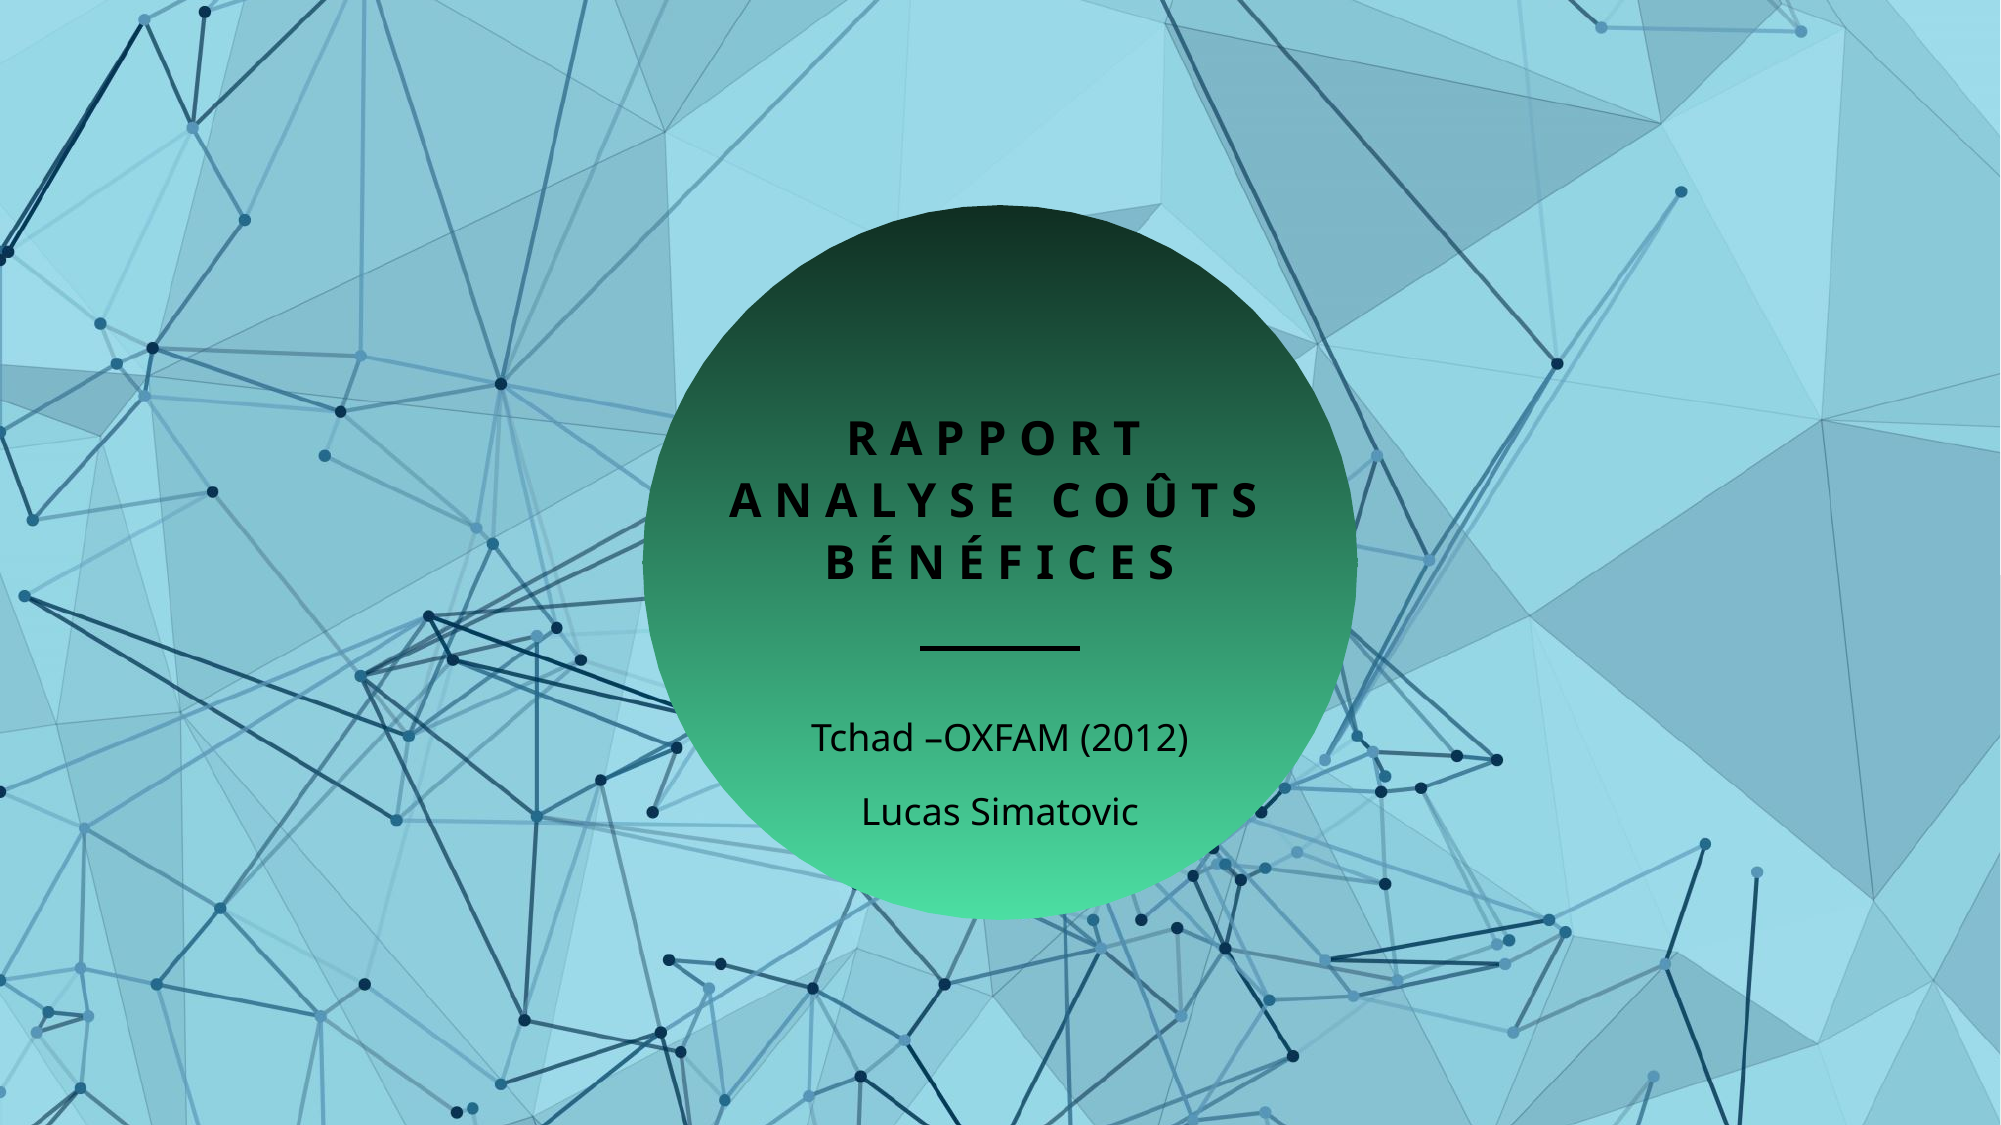

# Rapport Analyse coûts Bénéfices
Tchad –OXFAM (2012)
Lucas Simatovic